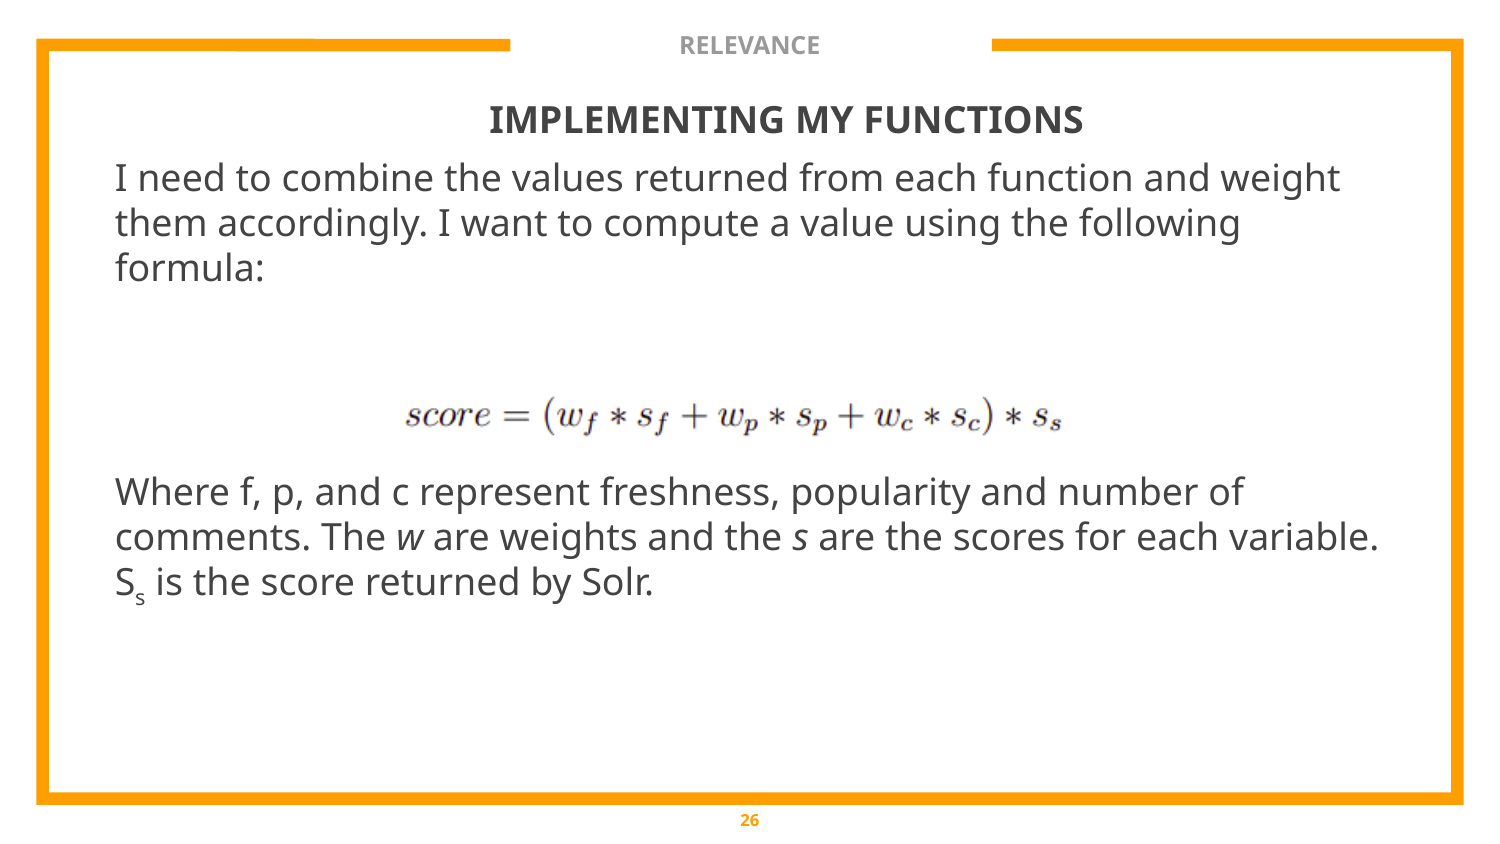

# RELEVANCE
IMPLEMENTING MY FUNCTIONS
I need to combine the values returned from each function and weight them accordingly. I want to compute a value using the following formula:
Where f, p, and c represent freshness, popularity and number of comments. The w are weights and the s are the scores for each variable. Ss is the score returned by Solr.